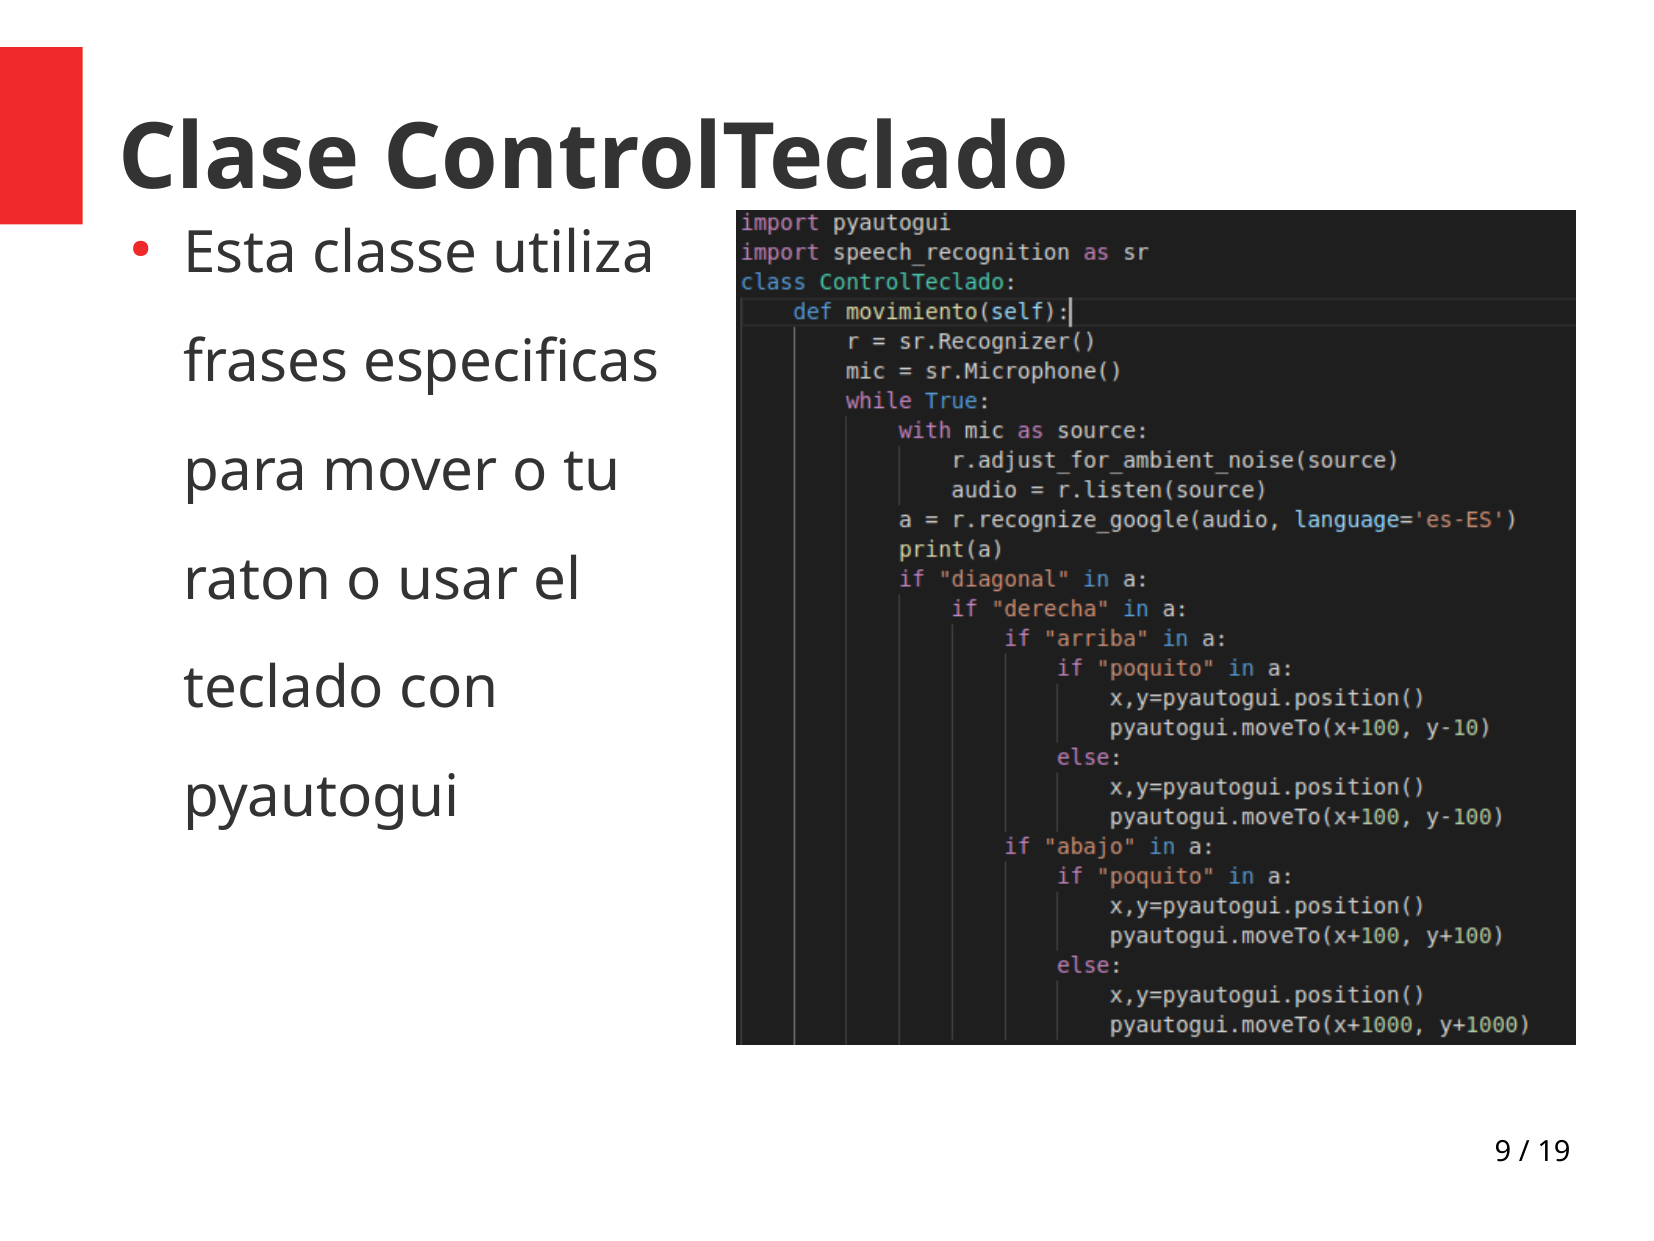

# Clase ControlTeclado
Esta classe utiliza
frases especificas
para mover o tu
raton o usar el
teclado con
pyautogui
9